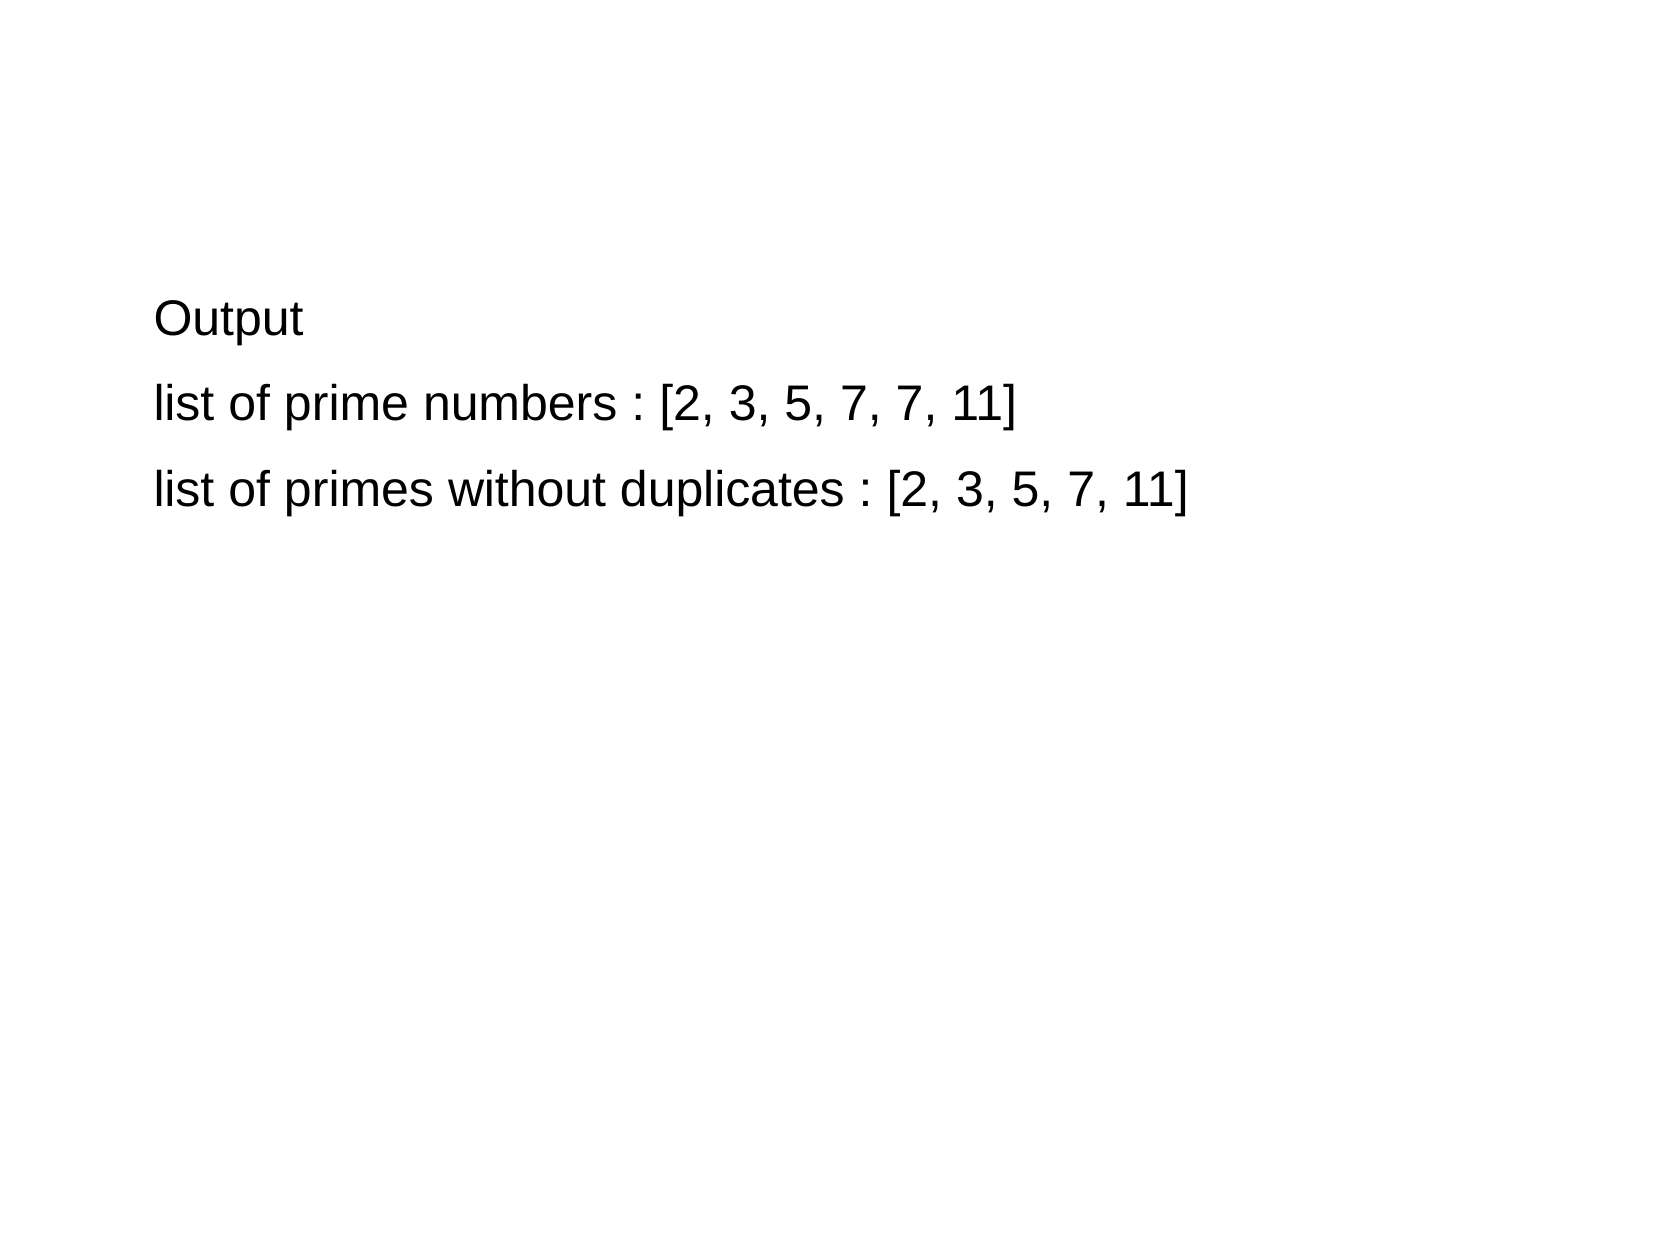

# Output
list of prime numbers : [2, 3, 5, 7, 7, 11]
list of primes without duplicates : [2, 3, 5, 7, 11]